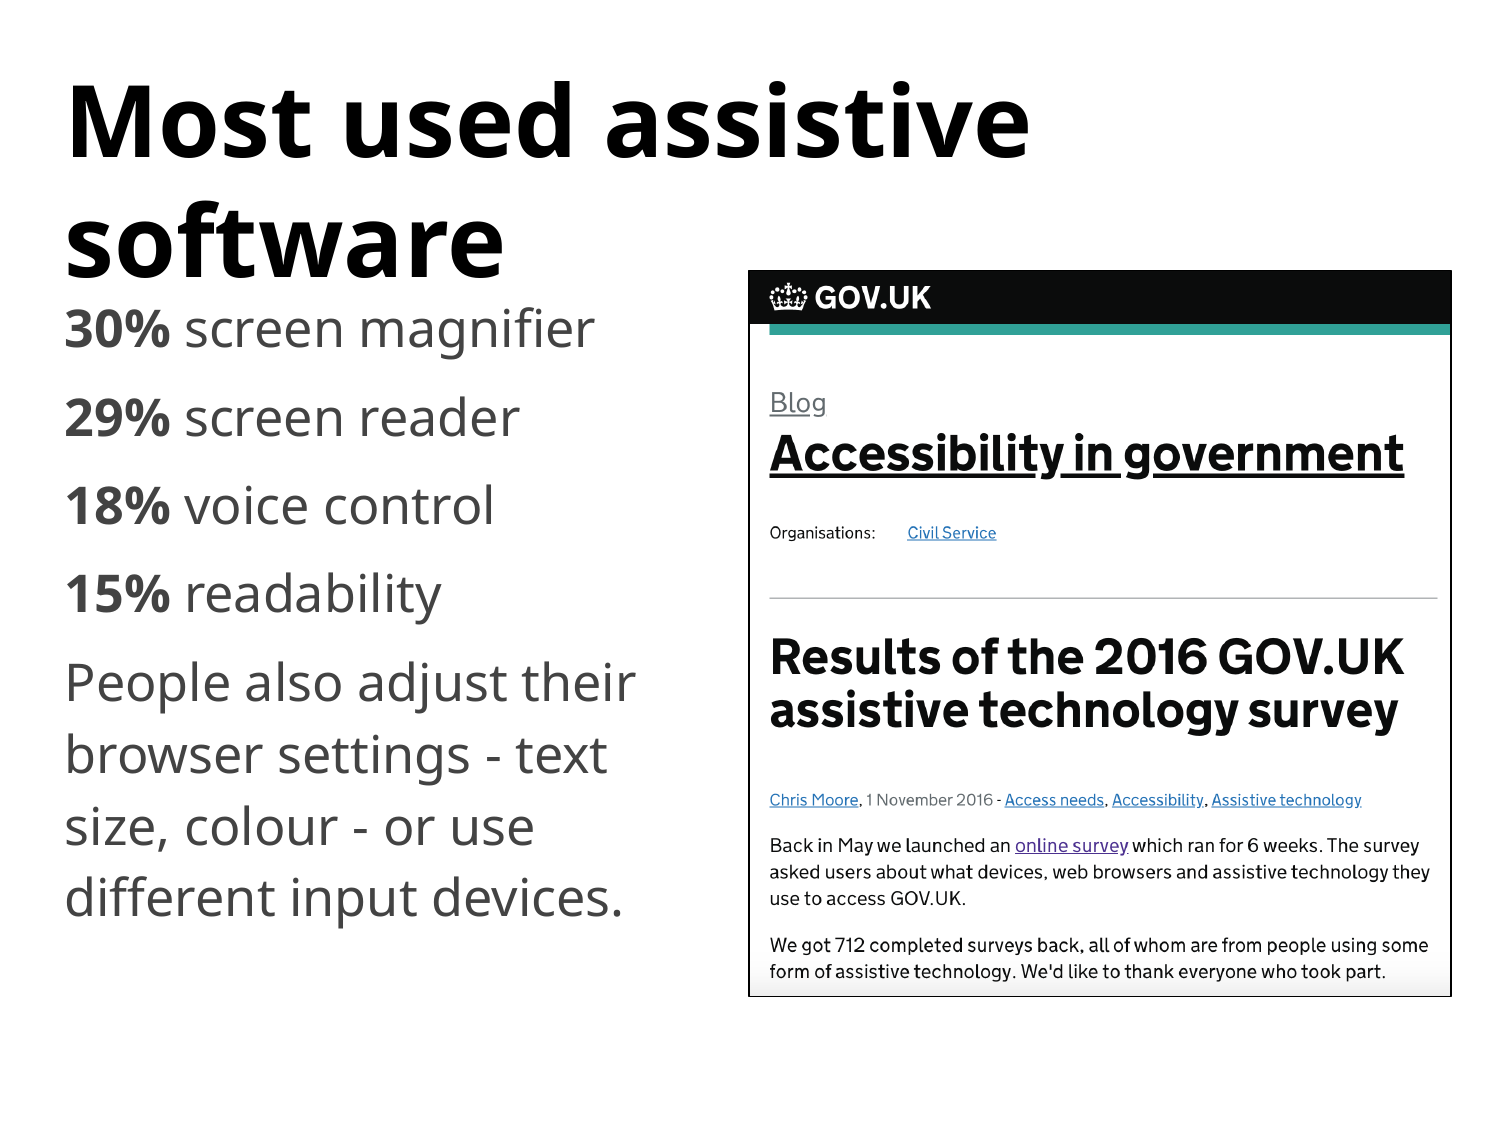

Most used assistive software
# 30% screen magnifier
29% screen reader
18% voice control
15% readability
People also adjust their browser settings - text size, colour - or use different input devices.